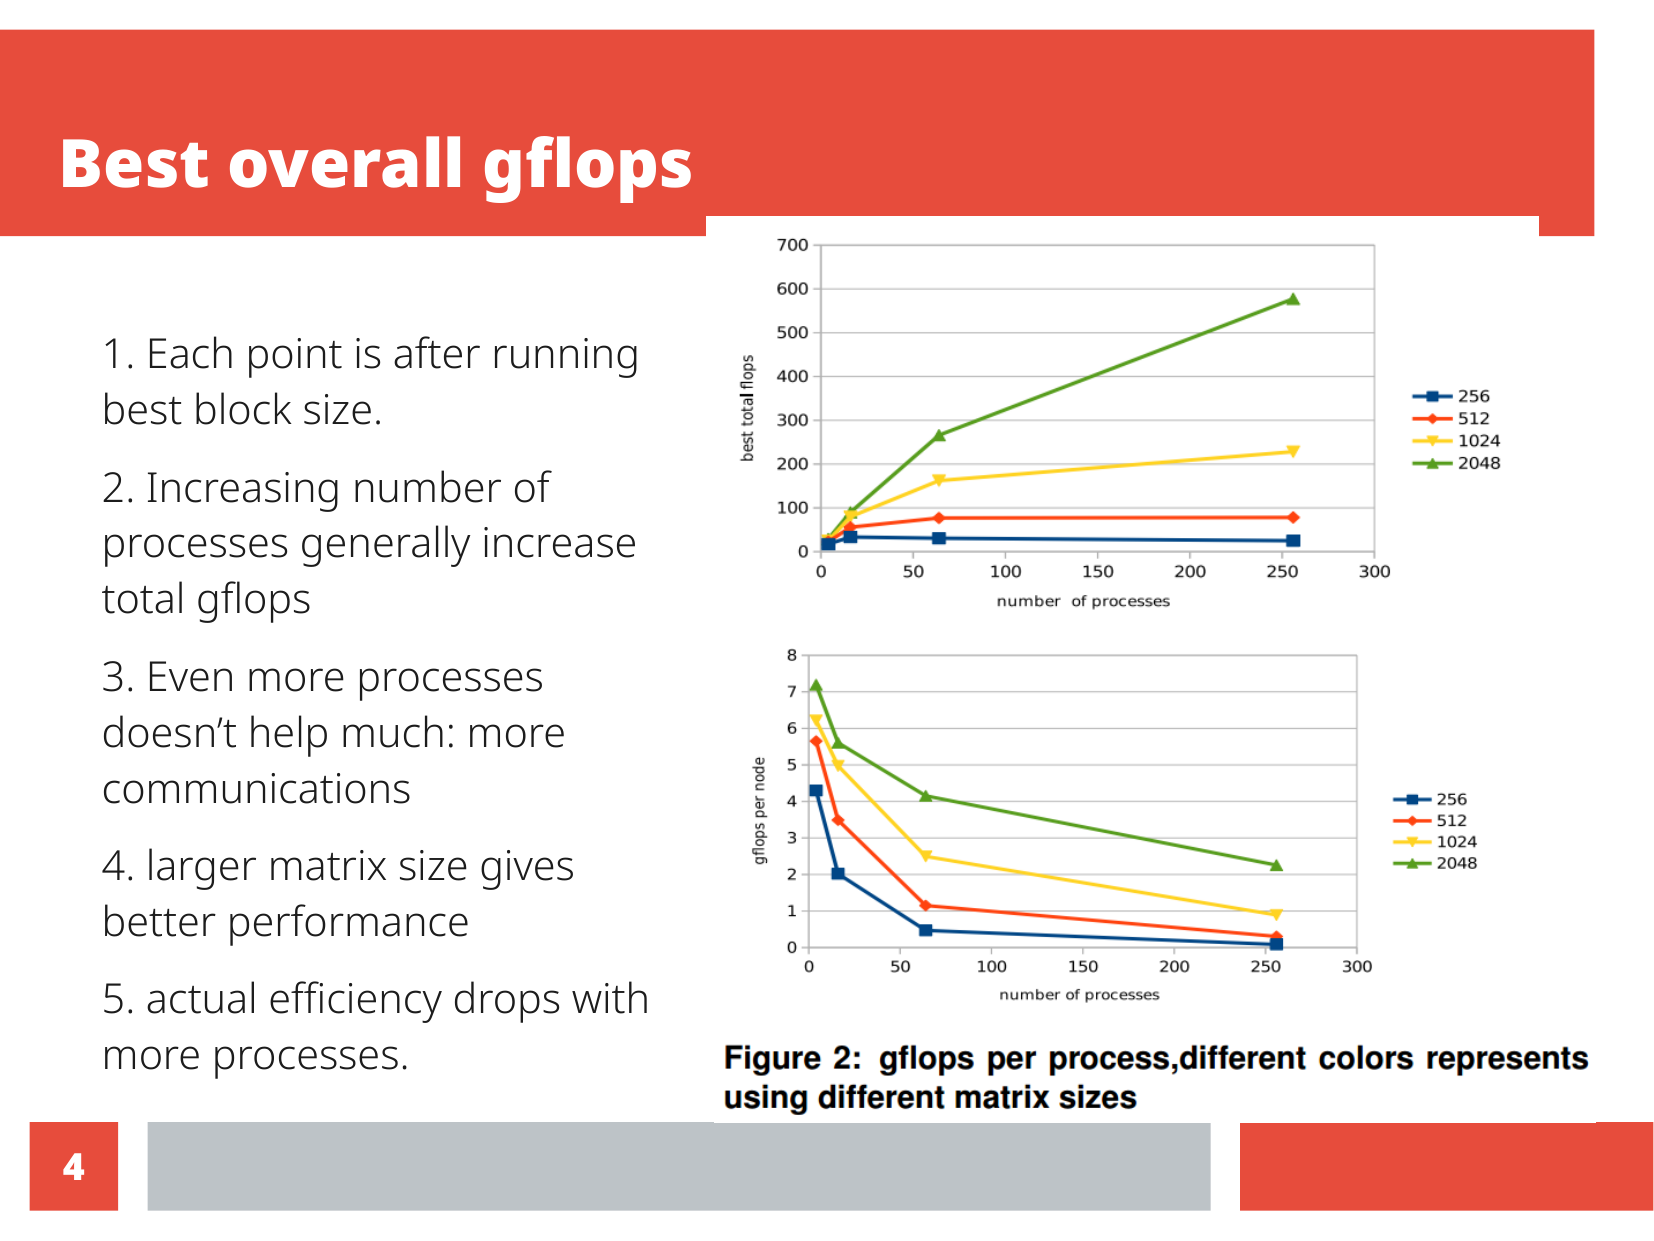

# Best overall gflops
1. Each point is after running best block size.
2. Increasing number of processes generally increase total gflops
3. Even more processes doesn’t help much: more communications
4. larger matrix size gives better performance
5. actual efficiency drops with more processes.
4